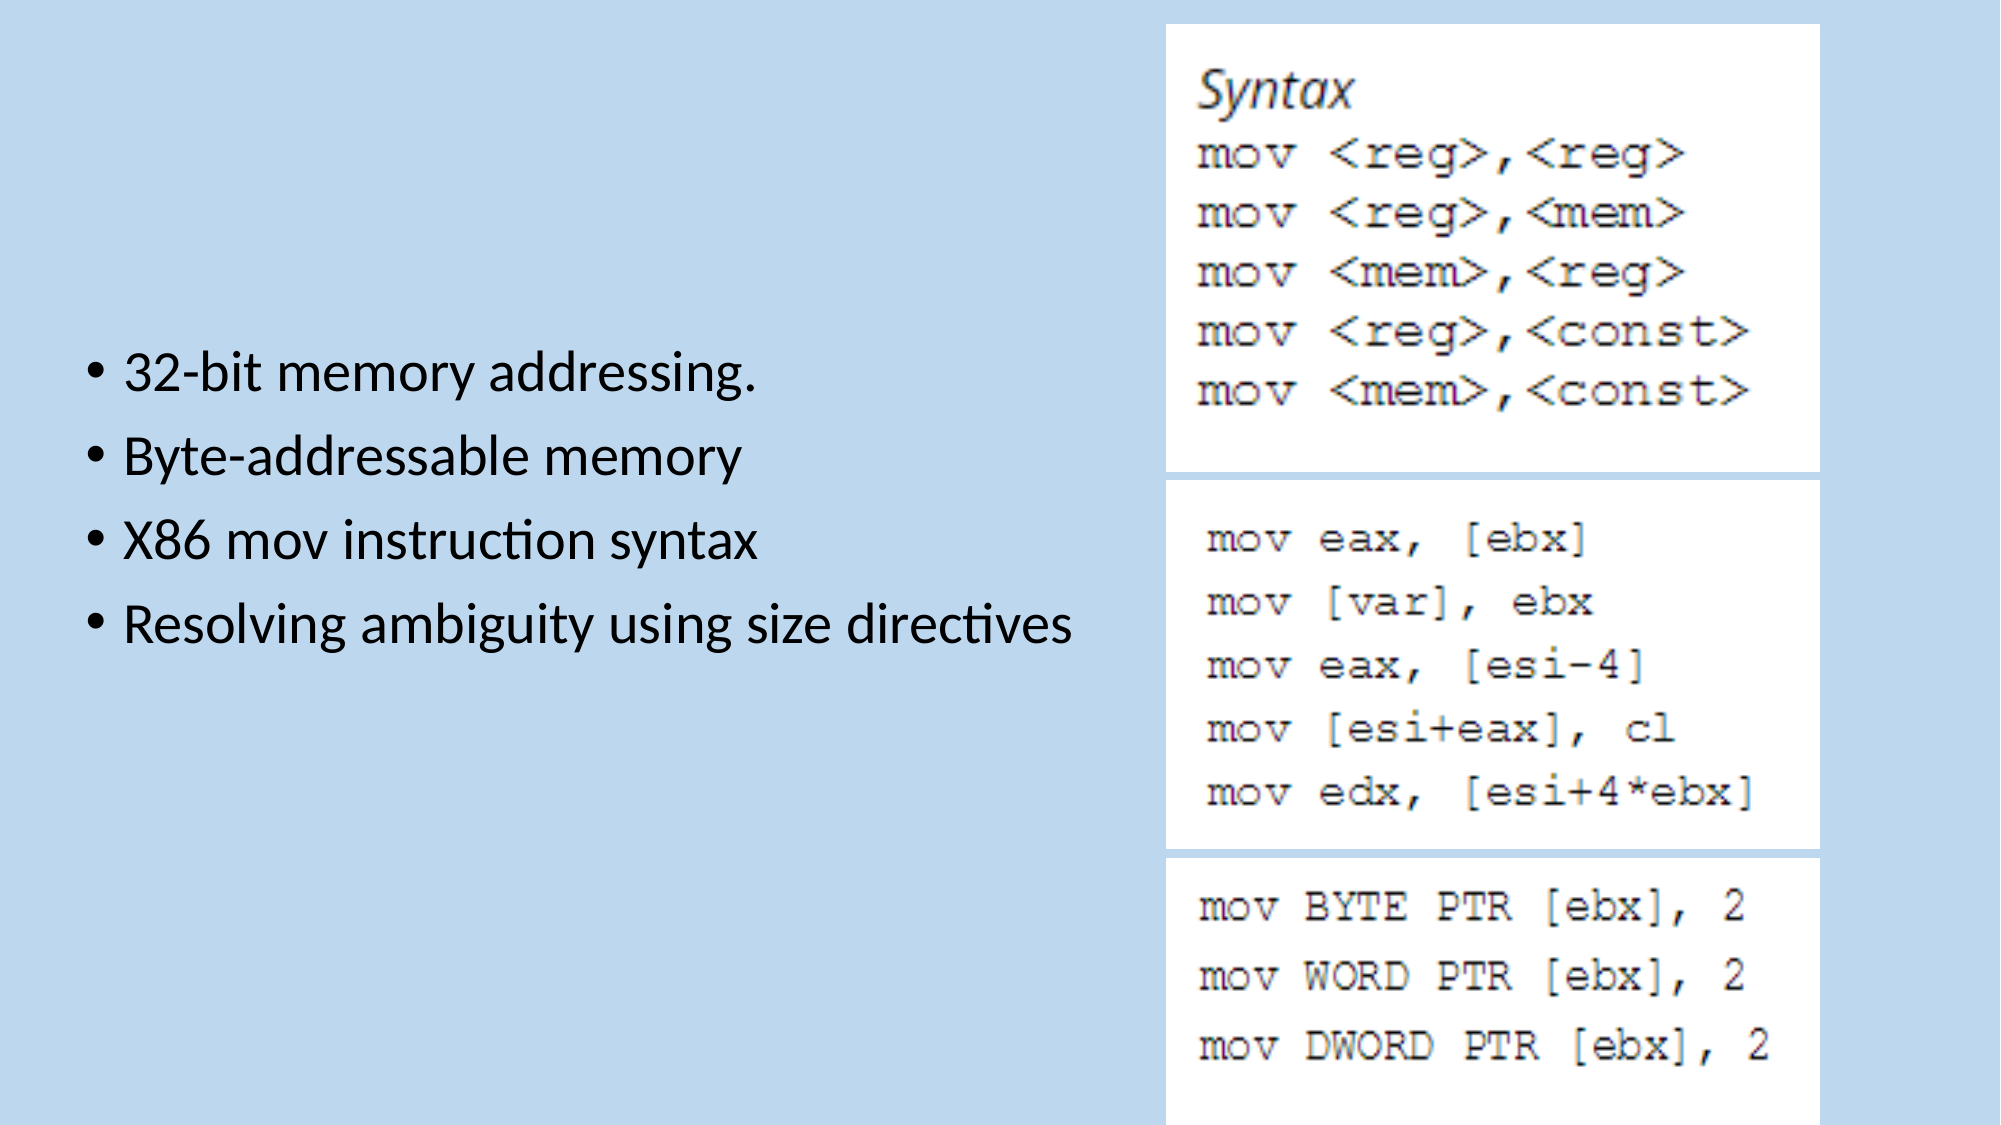

# 32-bit memory addressing.
Byte-addressable memory
X86 mov instruction syntax
Resolving ambiguity using size directives